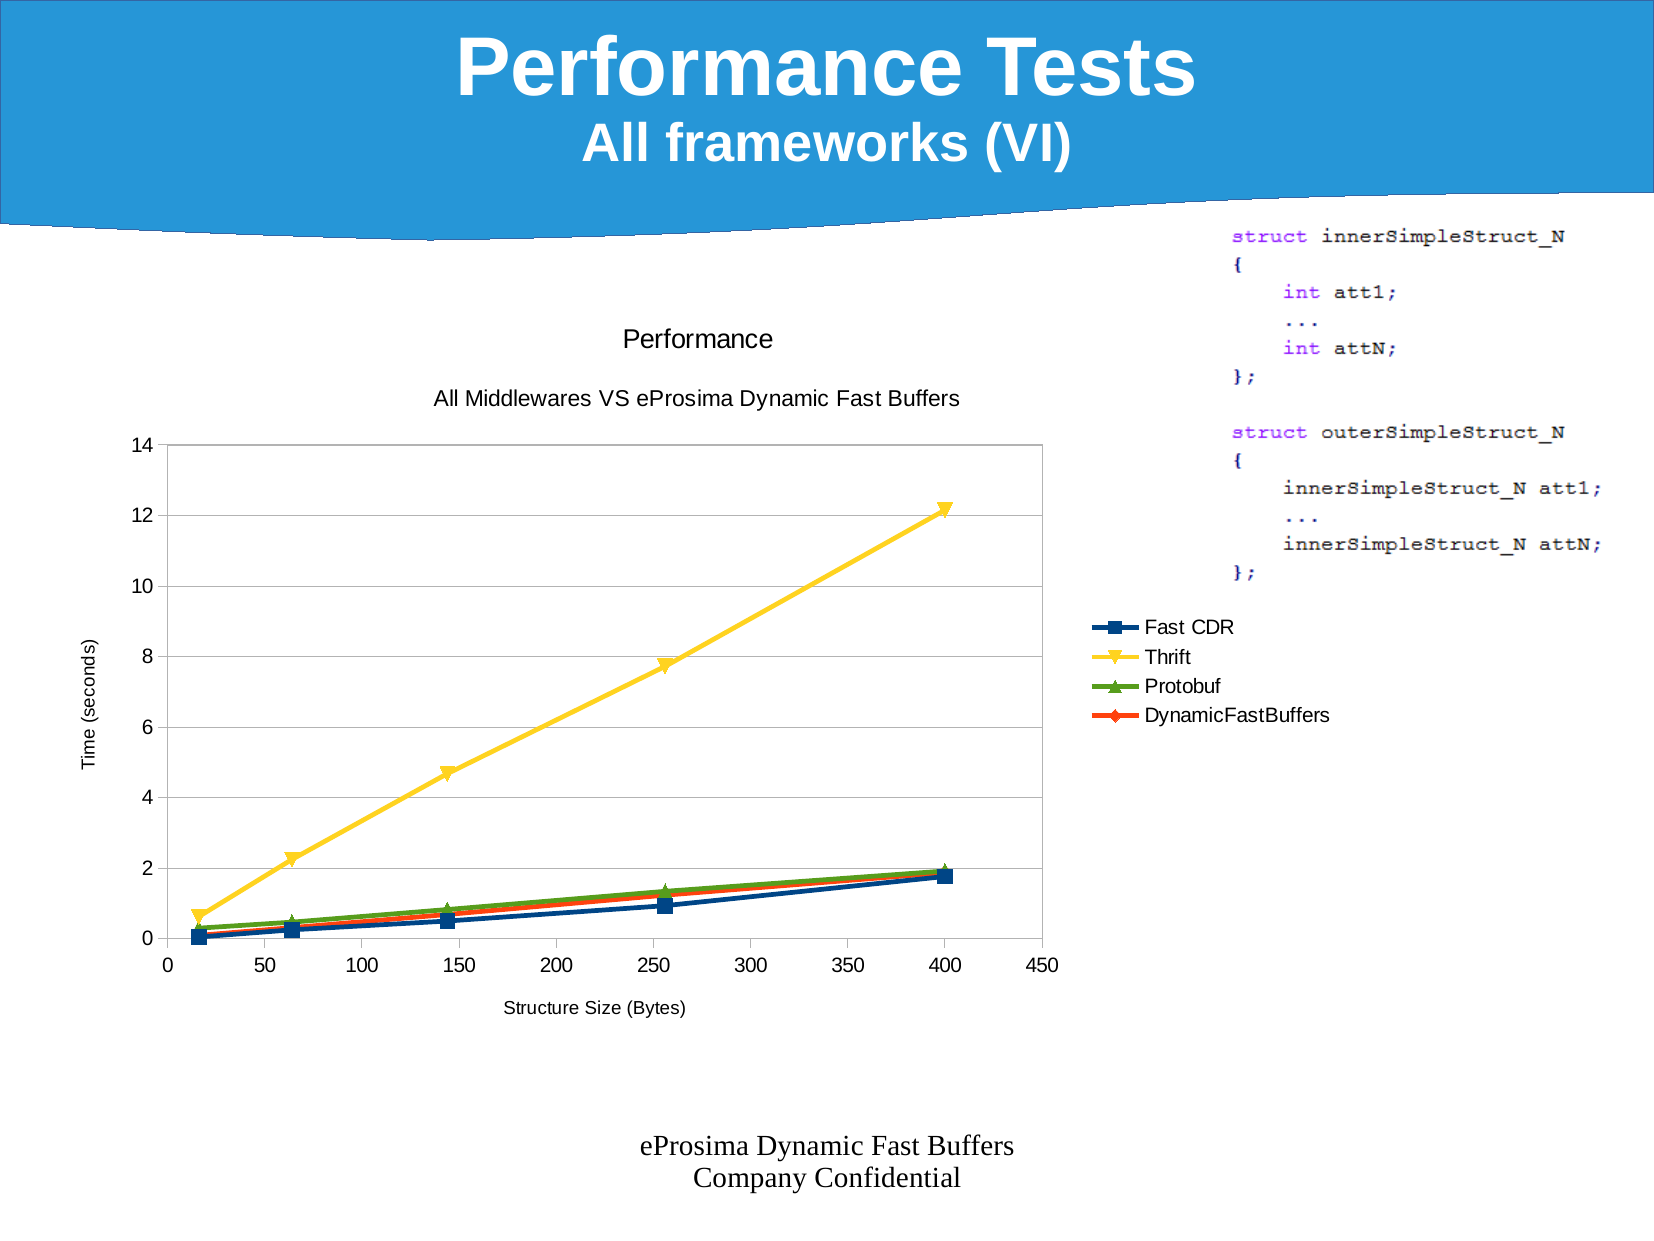

Performance Tests
All frameworks (VI)
### Chart: Performance
All Middlewares VS eProsima Dynamic Fast Buffers
| Category | Fast CDR | Thrift | Protobuf | DynamicFastBuffers |
|---|---|---|---|---|eProsima Dynamic Fast Buffers